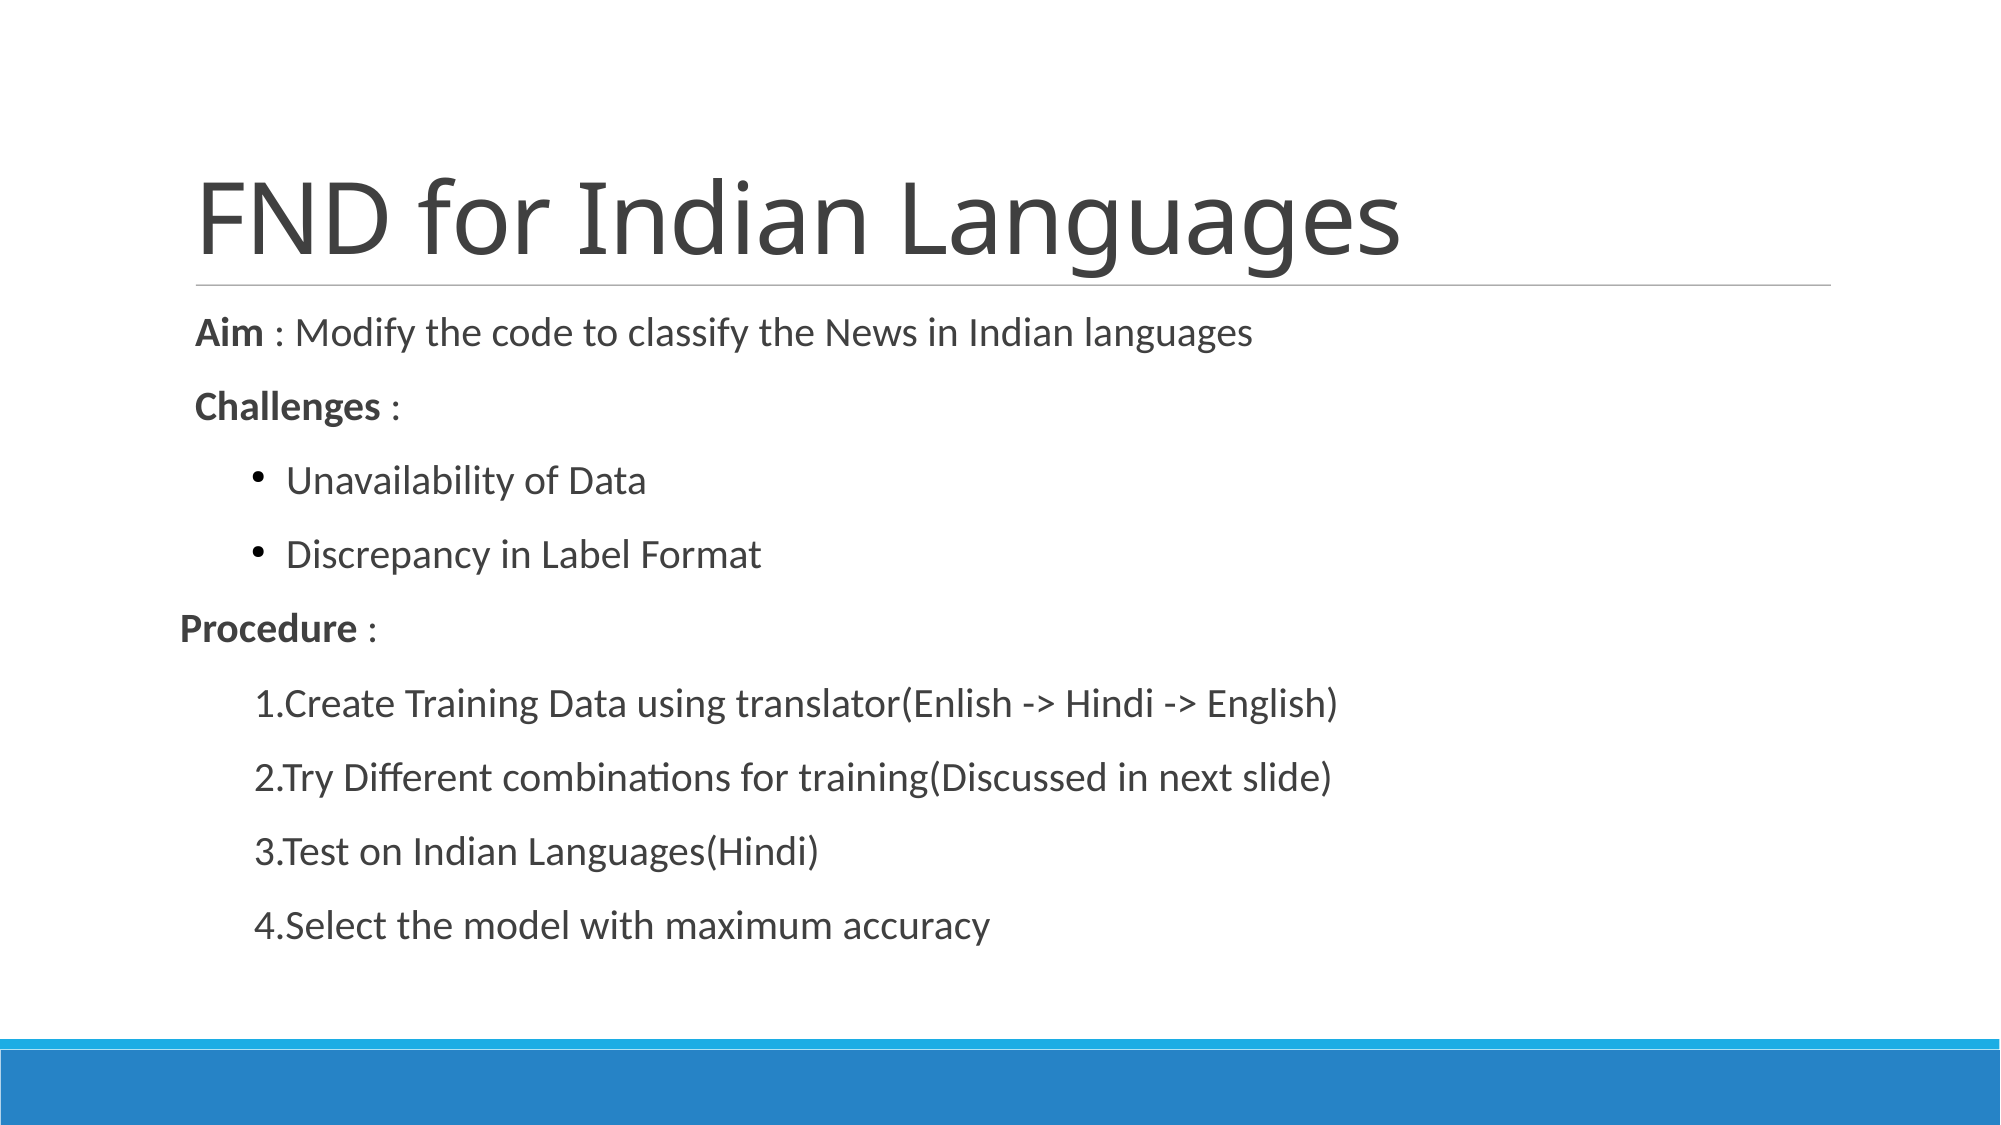

FND for Indian Languages
Aim : Modify the code to classify the News in Indian languages
Challenges :
Unavailability of Data
Discrepancy in Label Format
Procedure :
	1.Create Training Data using translator(Enlish -> Hindi -> English)
	2.Try Different combinations for training(Discussed in next slide)
	3.Test on Indian Languages(Hindi)
	4.Select the model with maximum accuracy